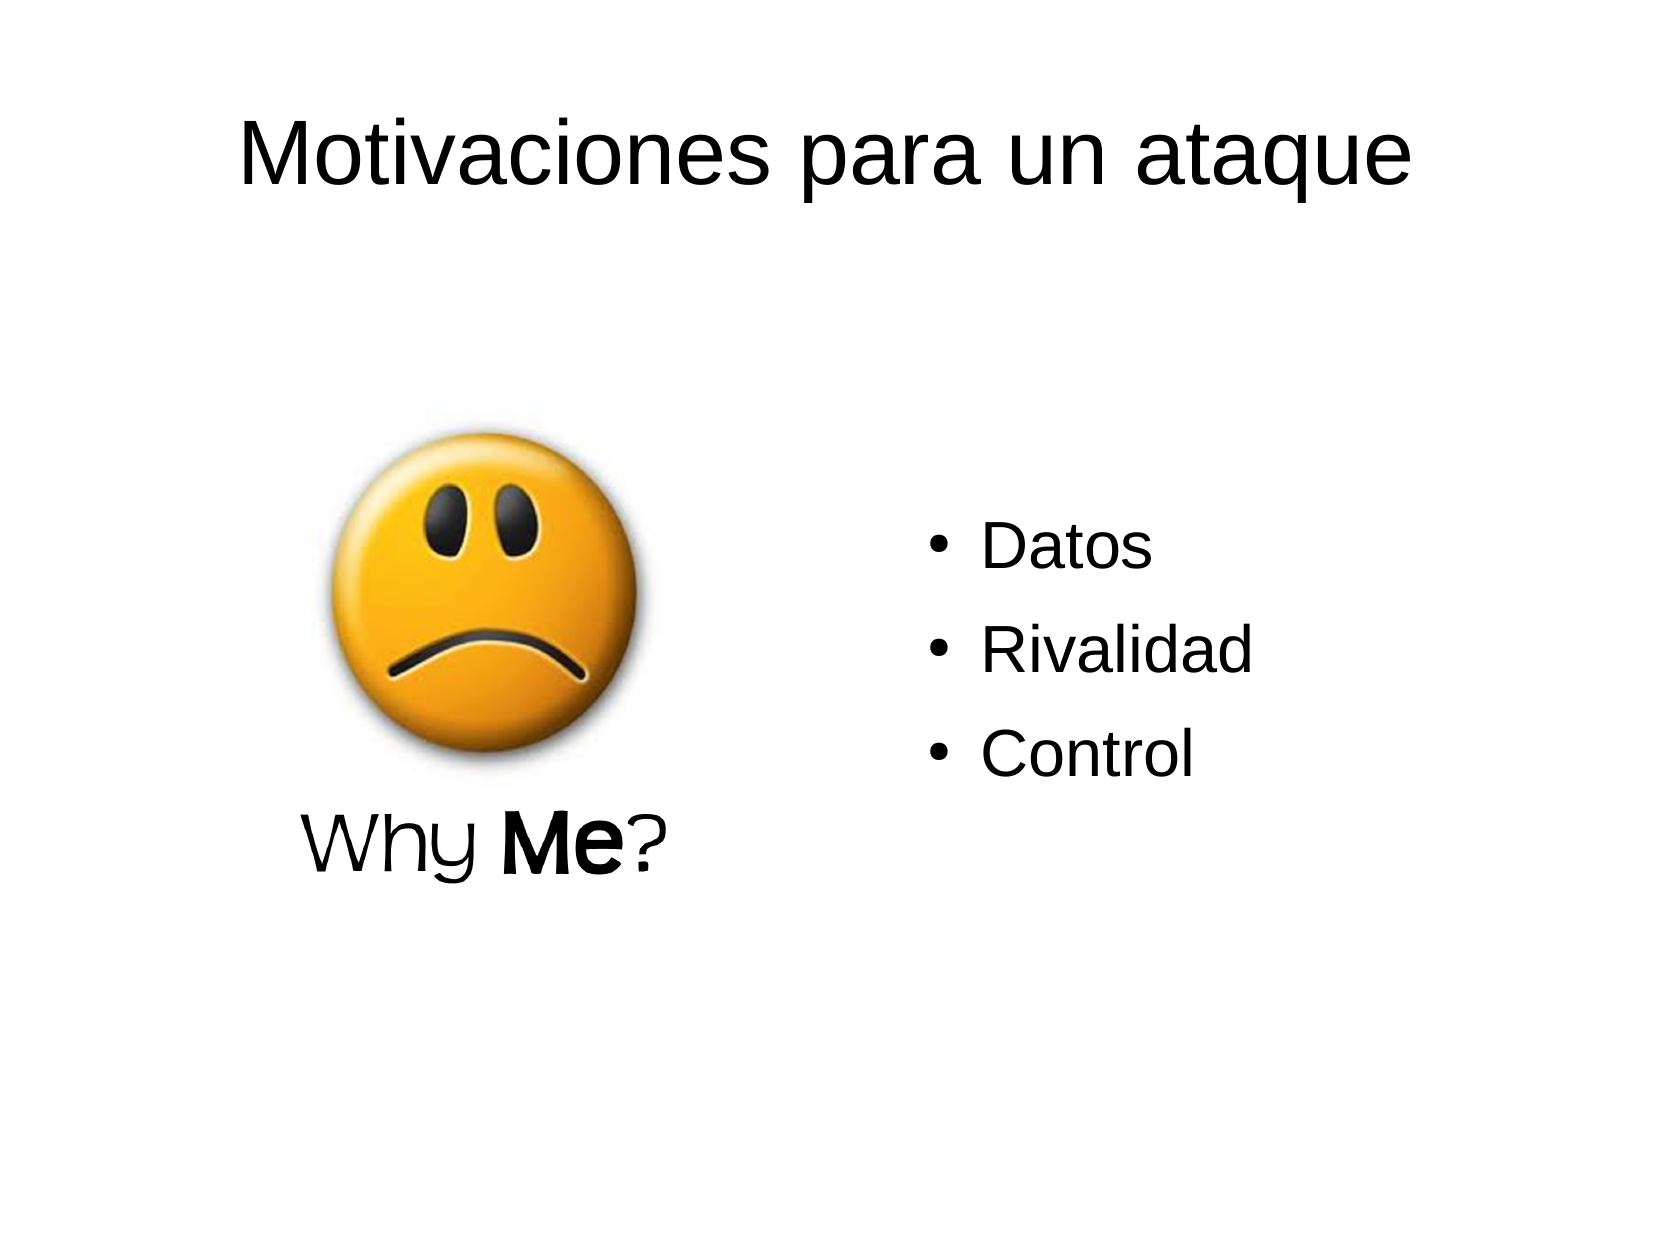

# Motivaciones para un ataque
Datos
Rivalidad
Control